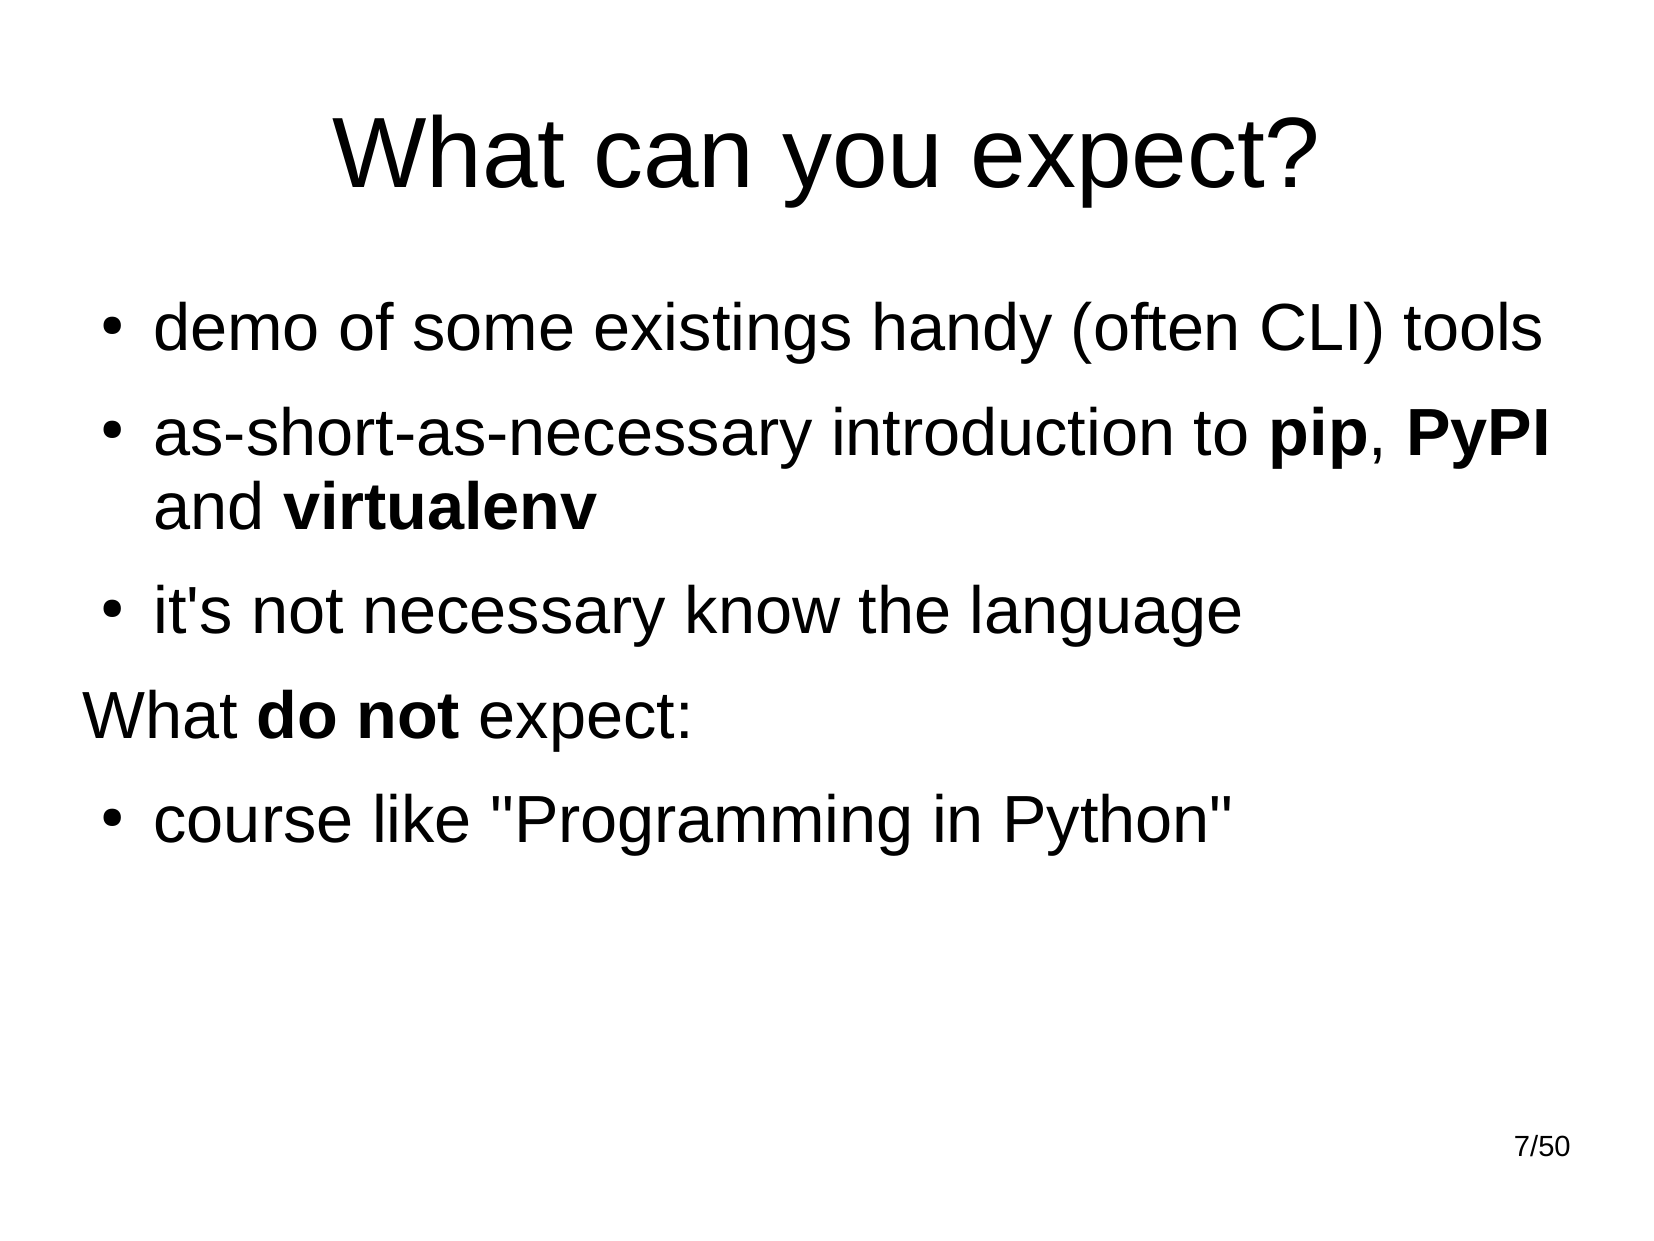

# What can you expect?
demo of some existings handy (often CLI) tools
as-short-as-necessary introduction to pip, PyPI and virtualenv
it's not necessary know the language
What do not expect:
course like "Programming in Python"
7